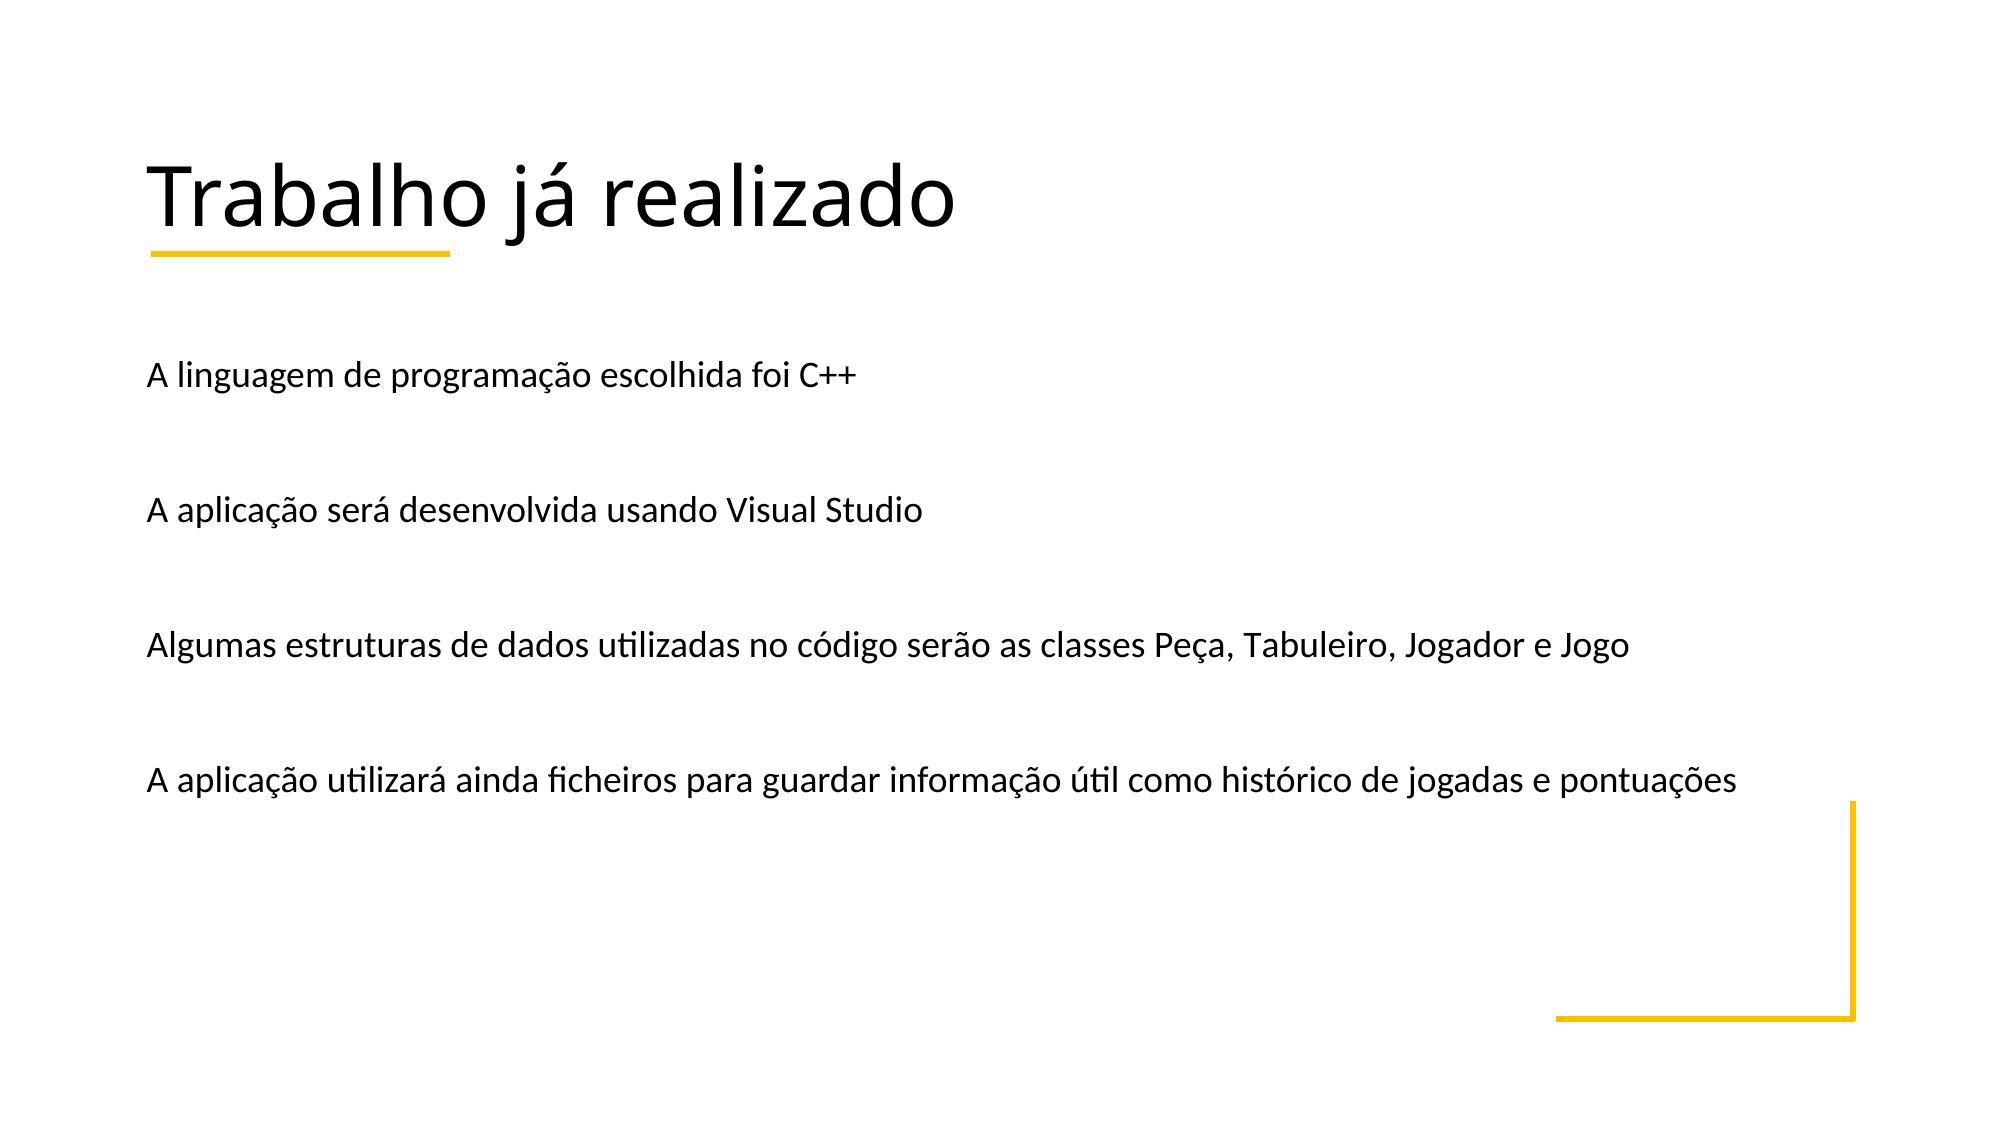

# Trabalho já realizado
A linguagem de programação escolhida foi C++
A aplicação será desenvolvida usando Visual Studio
Algumas estruturas de dados utilizadas no código serão as classes Peça, Tabuleiro, Jogador e Jogo
A aplicação utilizará ainda ficheiros para guardar informação útil como histórico de jogadas e pontuações